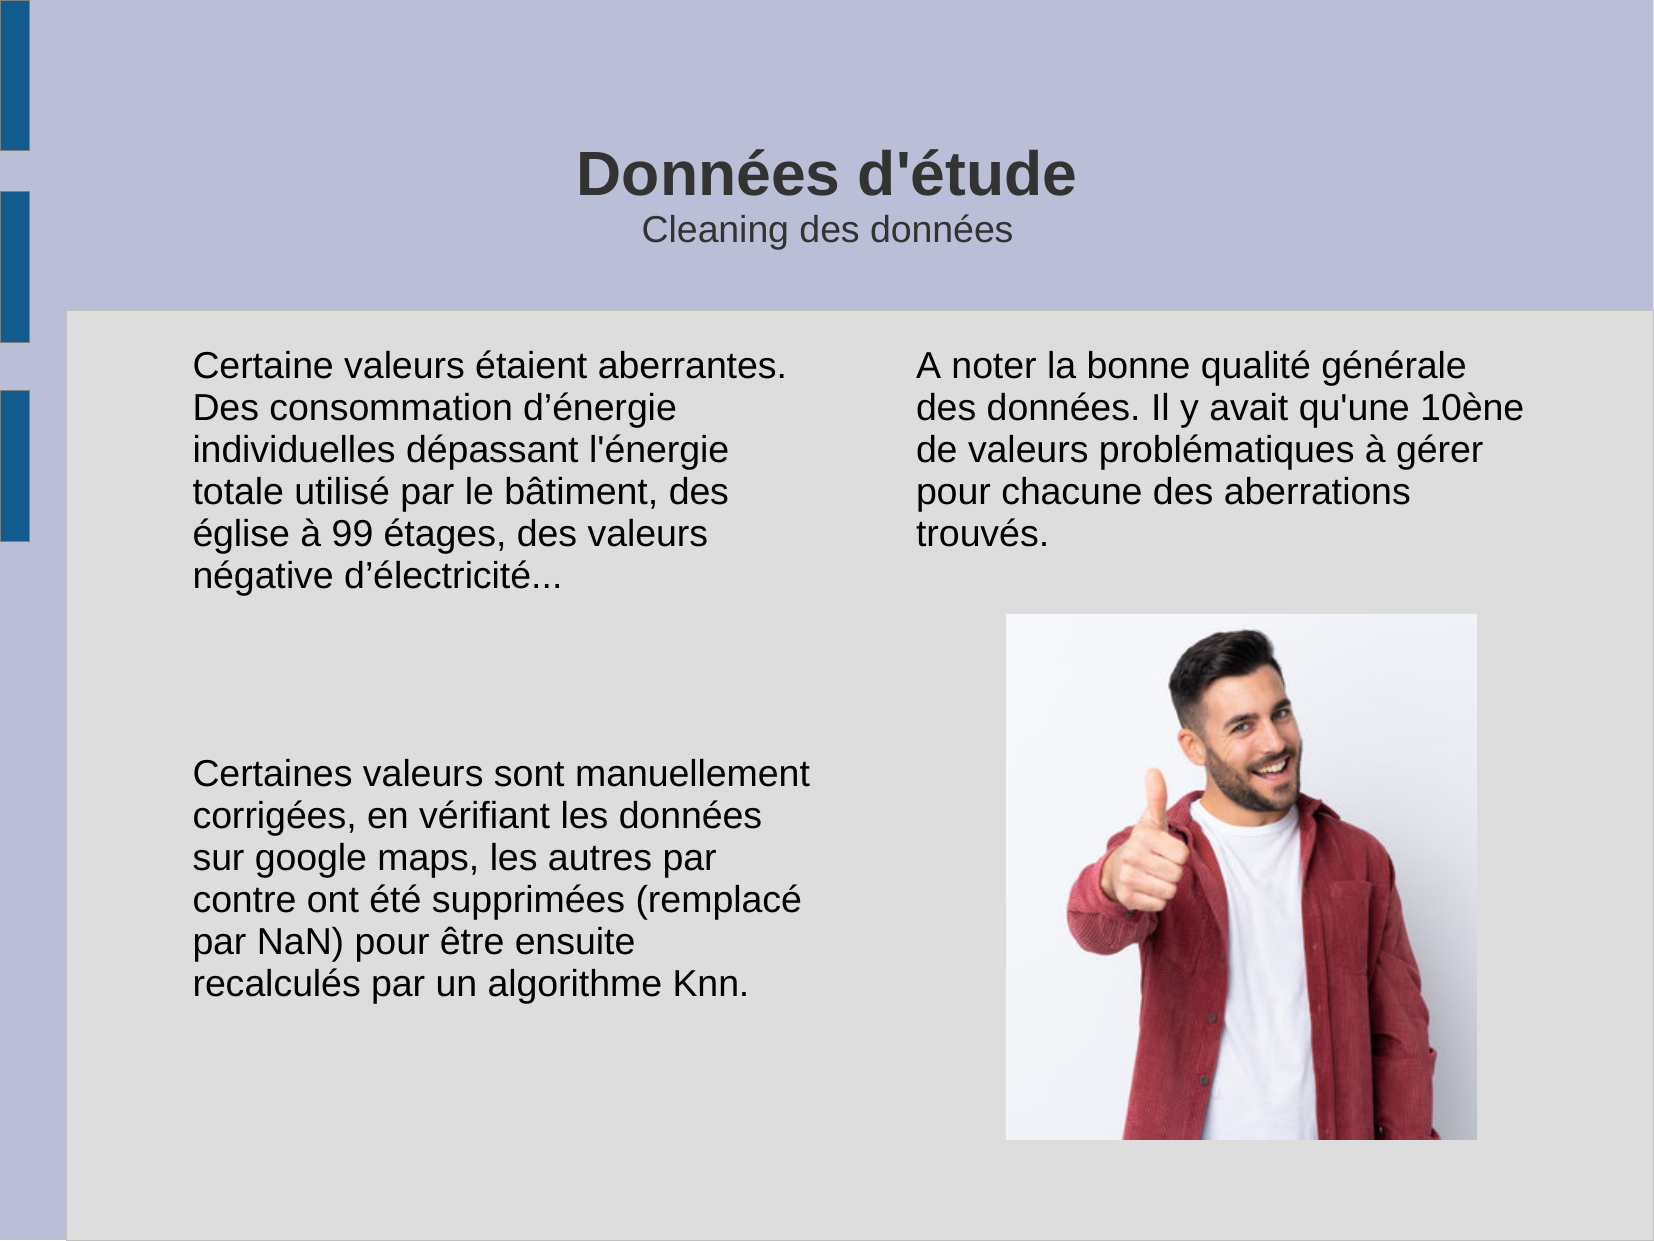

# Données d'étude Cleaning des données
Certaine valeurs étaient aberrantes. Des consommation d’énergie individuelles dépassant l'énergie totale utilisé par le bâtiment, des église à 99 étages, des valeurs négative d’électricité...
A noter la bonne qualité générale des données. Il y avait qu'une 10ène de valeurs problématiques à gérer pour chacune des aberrations trouvés.
Certaines valeurs sont manuellement corrigées, en vérifiant les données sur google maps, les autres par contre ont été supprimées (remplacé par NaN) pour être ensuite recalculés par un algorithme Knn.